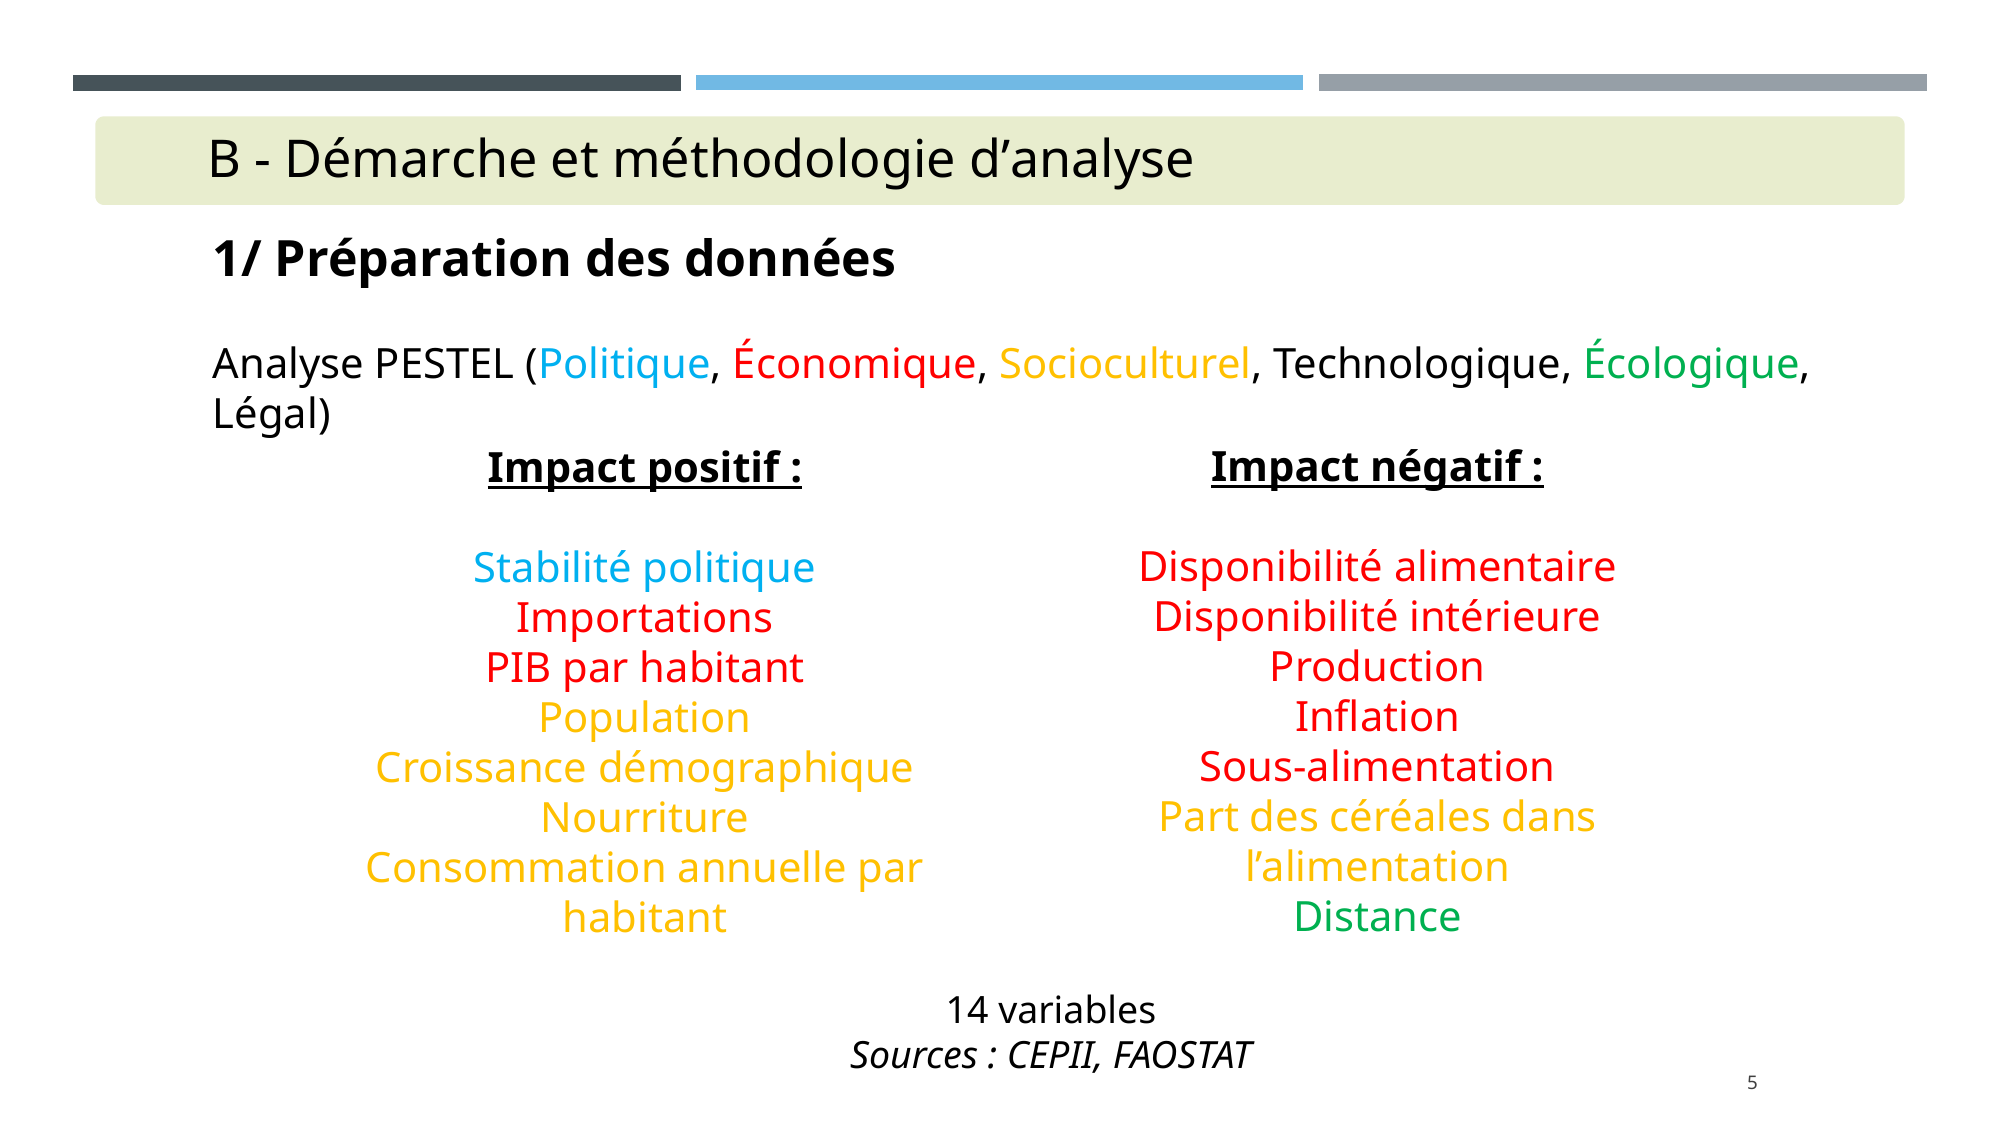

B - Démarche et méthodologie d’analyse
1/ Préparation des données
Analyse PESTEL (Politique, Économique, Socioculturel, Technologique, Écologique, Légal)
Impact négatif :
Disponibilité alimentaire
Disponibilité intérieure
Production
Inflation
Sous-alimentation
Part des céréales dans l’alimentation
Distance
Impact positif :
Stabilité politique
Importations
PIB par habitant
Population
Croissance démographique
Nourriture
Consommation annuelle par habitant
14 variables
Sources : CEPII, FAOSTAT
4